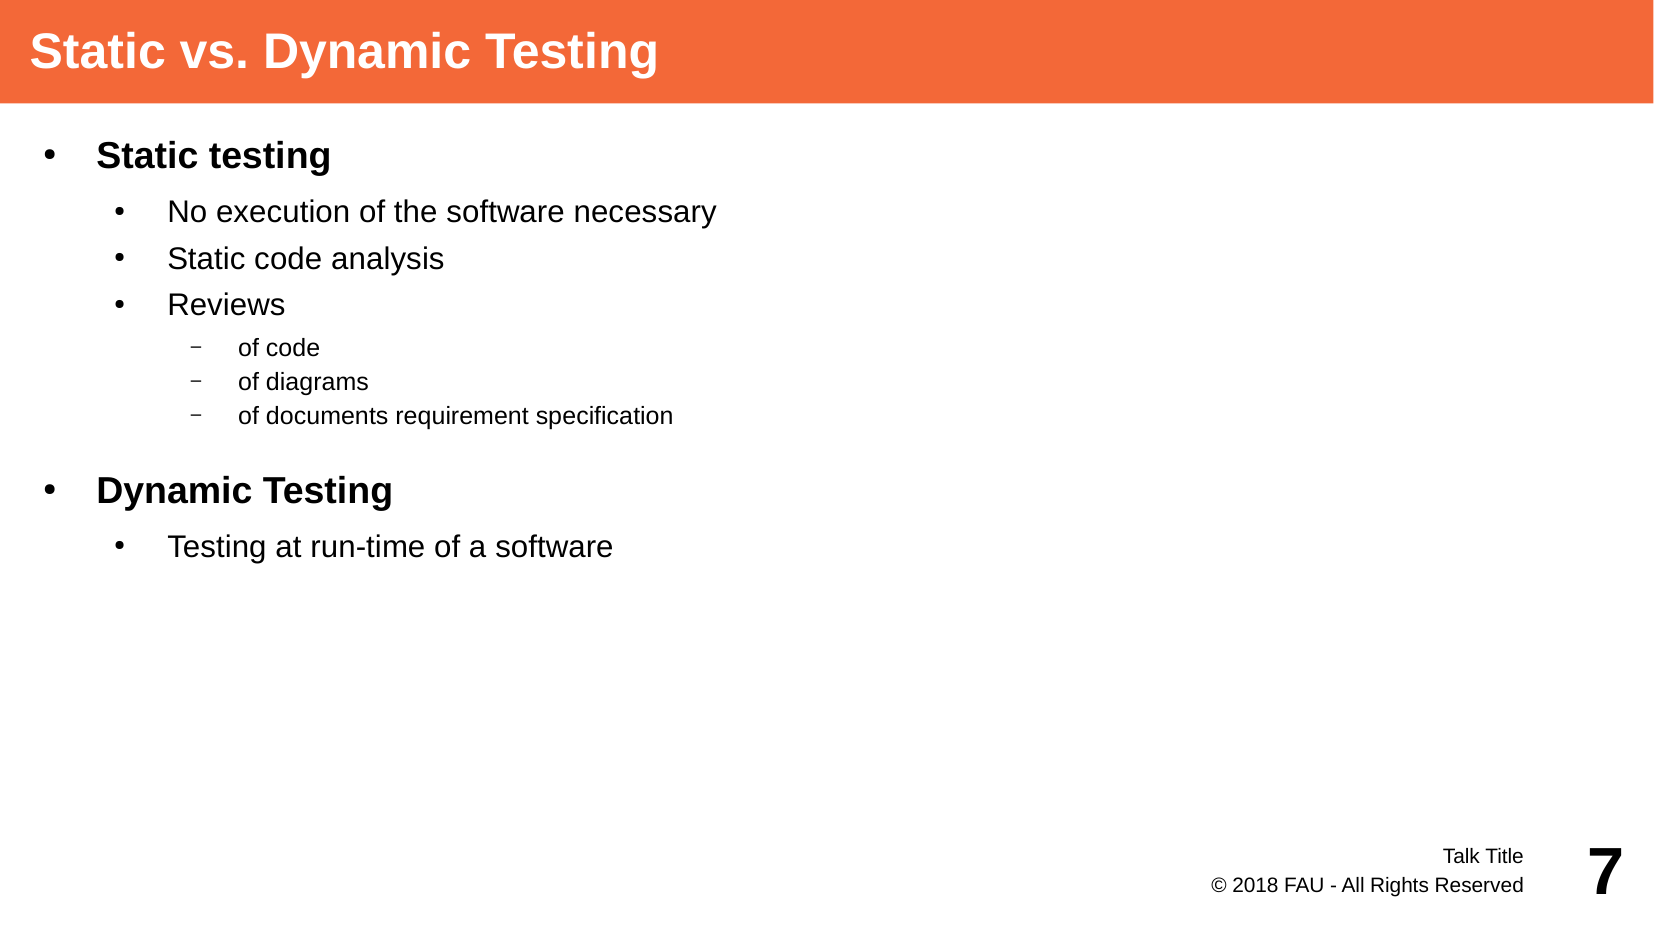

# Static vs. Dynamic Testing
Static testing
No execution of the software necessary
Static code analysis
Reviews
of code
of diagrams
of documents requirement specification
Dynamic Testing
Testing at run-time of a software
Talk Title
7
© 2018 FAU - All Rights Reserved